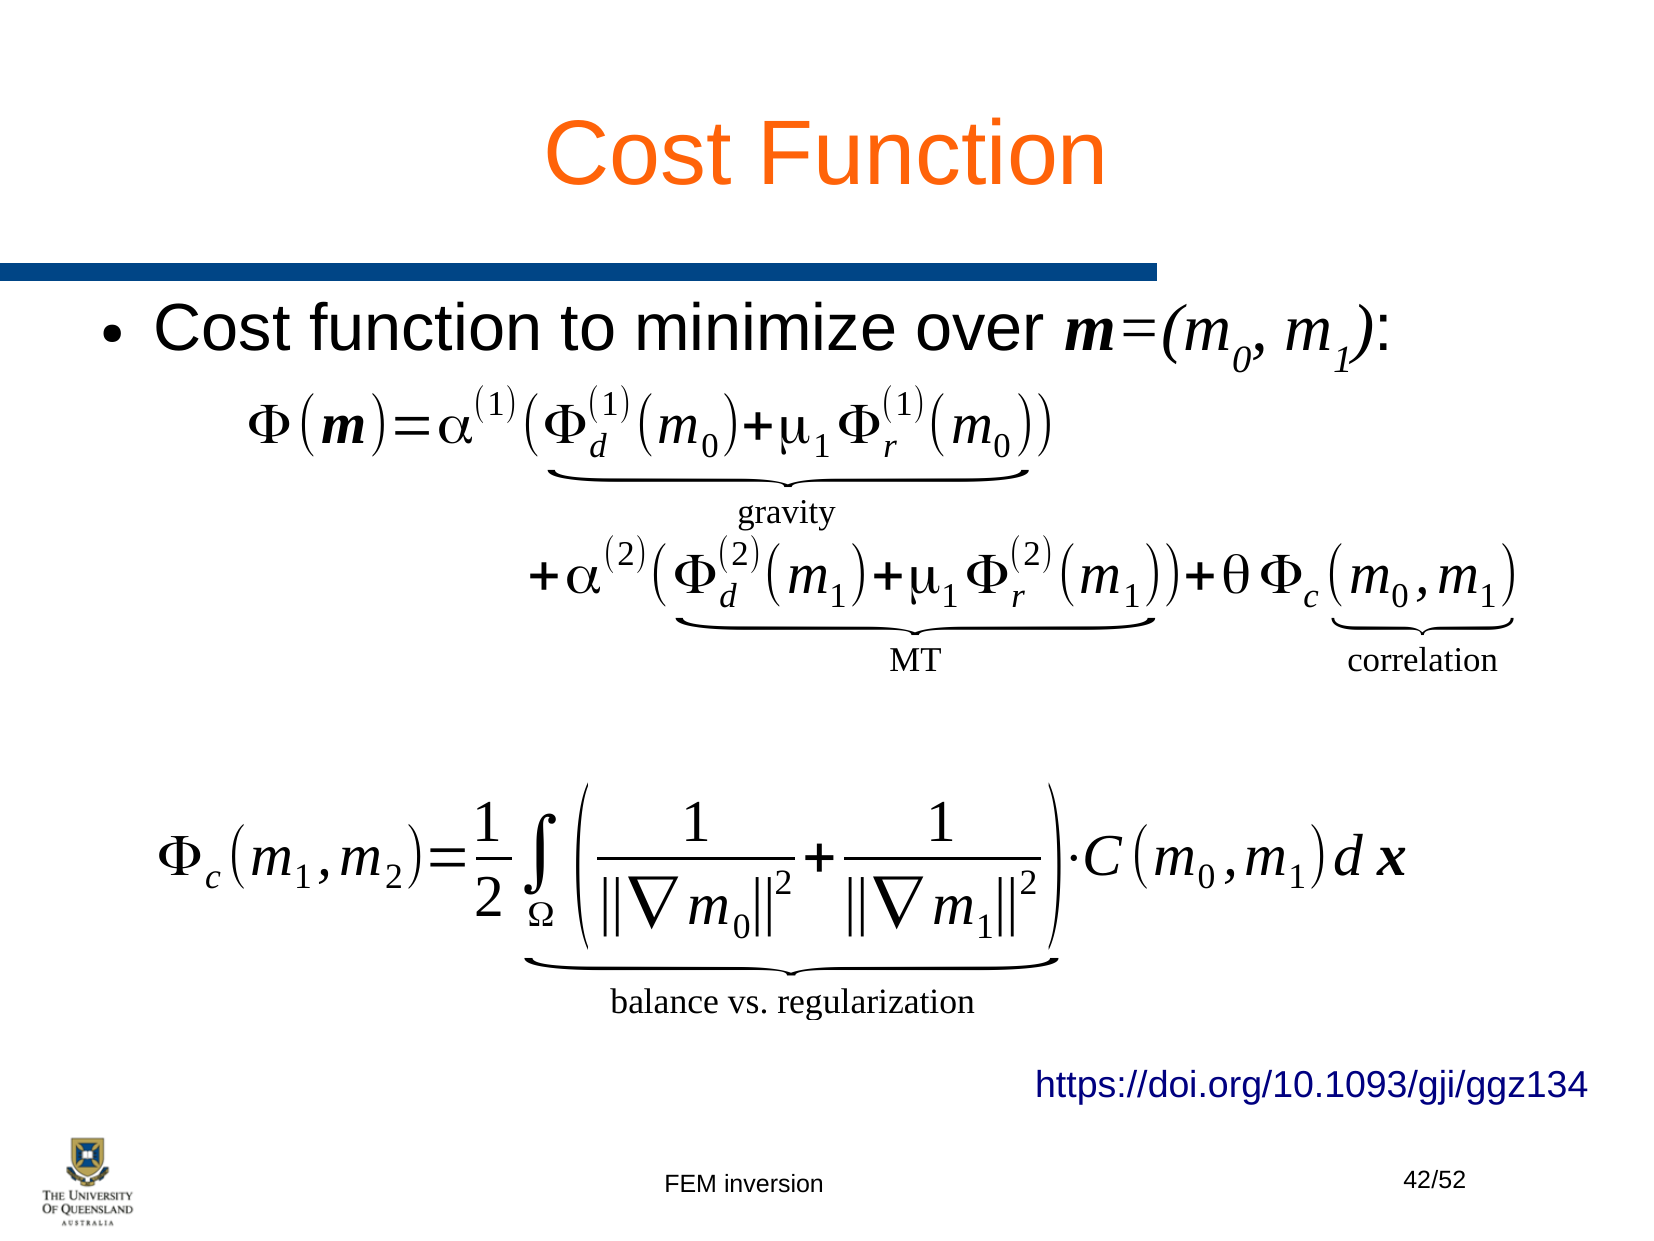

# Cost Function
Cost function to minimize over m=(m0, m1):
https://doi.org/10.1093/gji/ggz134